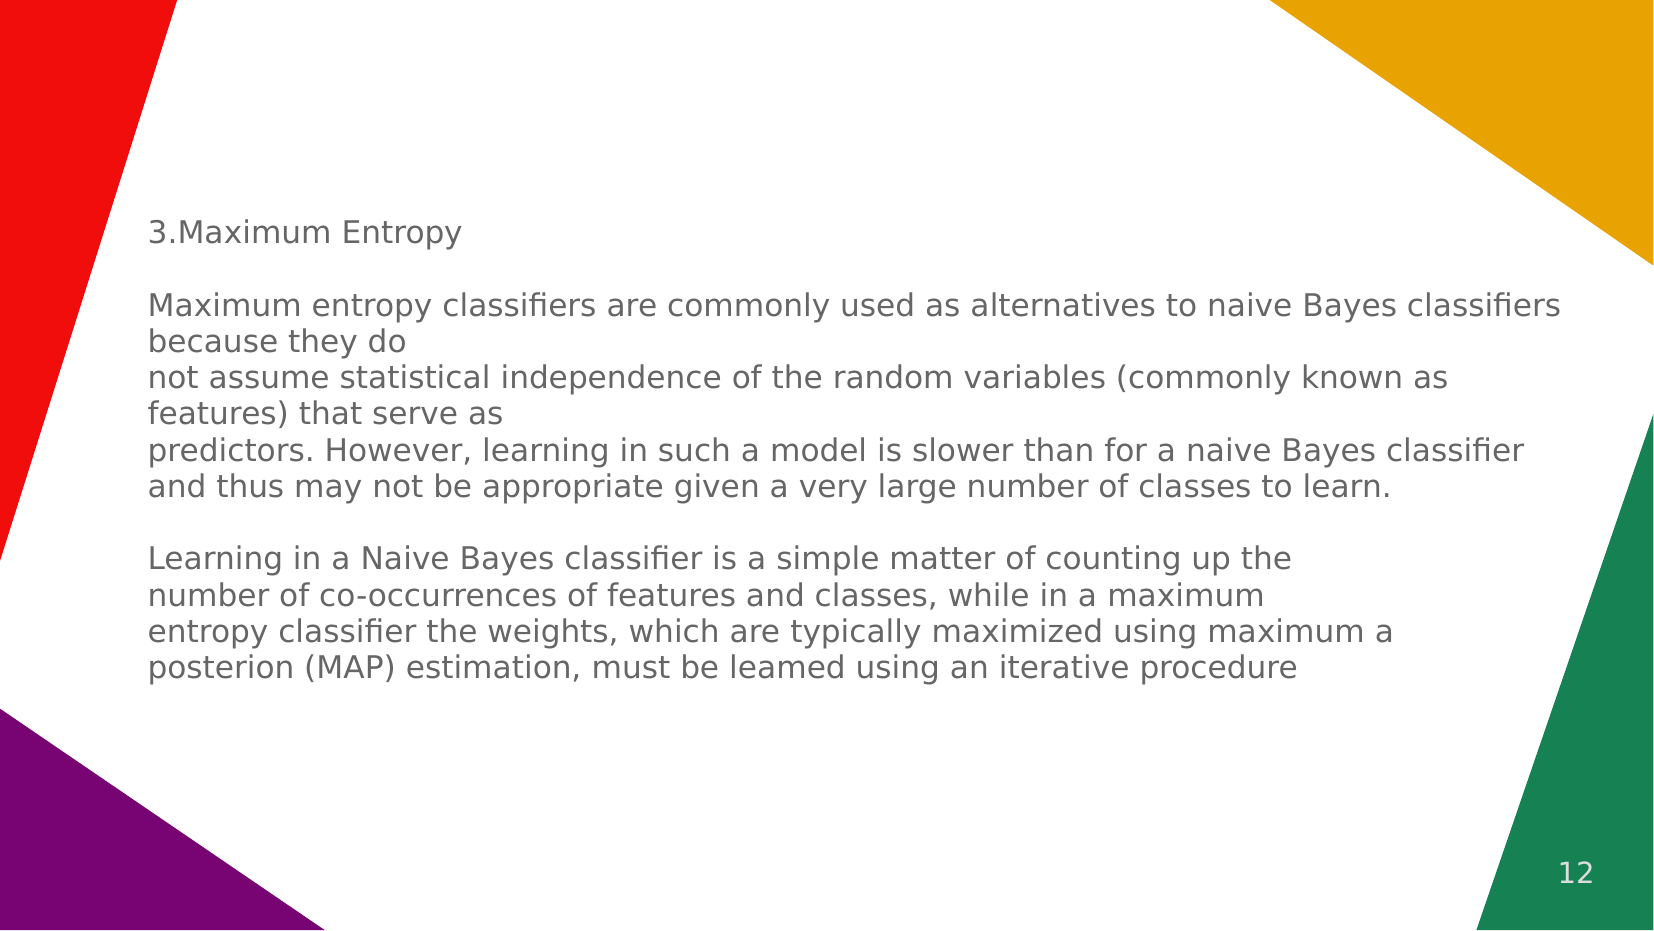

# 3.Maximum Entropy
Maximum entropy classifiers are commonly used as alternatives to naive Bayes classifiers because they do
not assume statistical independence of the random variables (commonly known as features) that serve as
predictors. However, learning in such a model is slower than for a naive Bayes classifier and thus may not be appropriate given a very large number of classes to learn.
Learning in a Naive Bayes classifier is a simple matter of counting up the
number of co-occurrences of features and classes, while in a maximum
entropy classifier the weights, which are typically maximized using maximum a
posterion (MAP) estimation, must be leamed using an iterative procedure
12